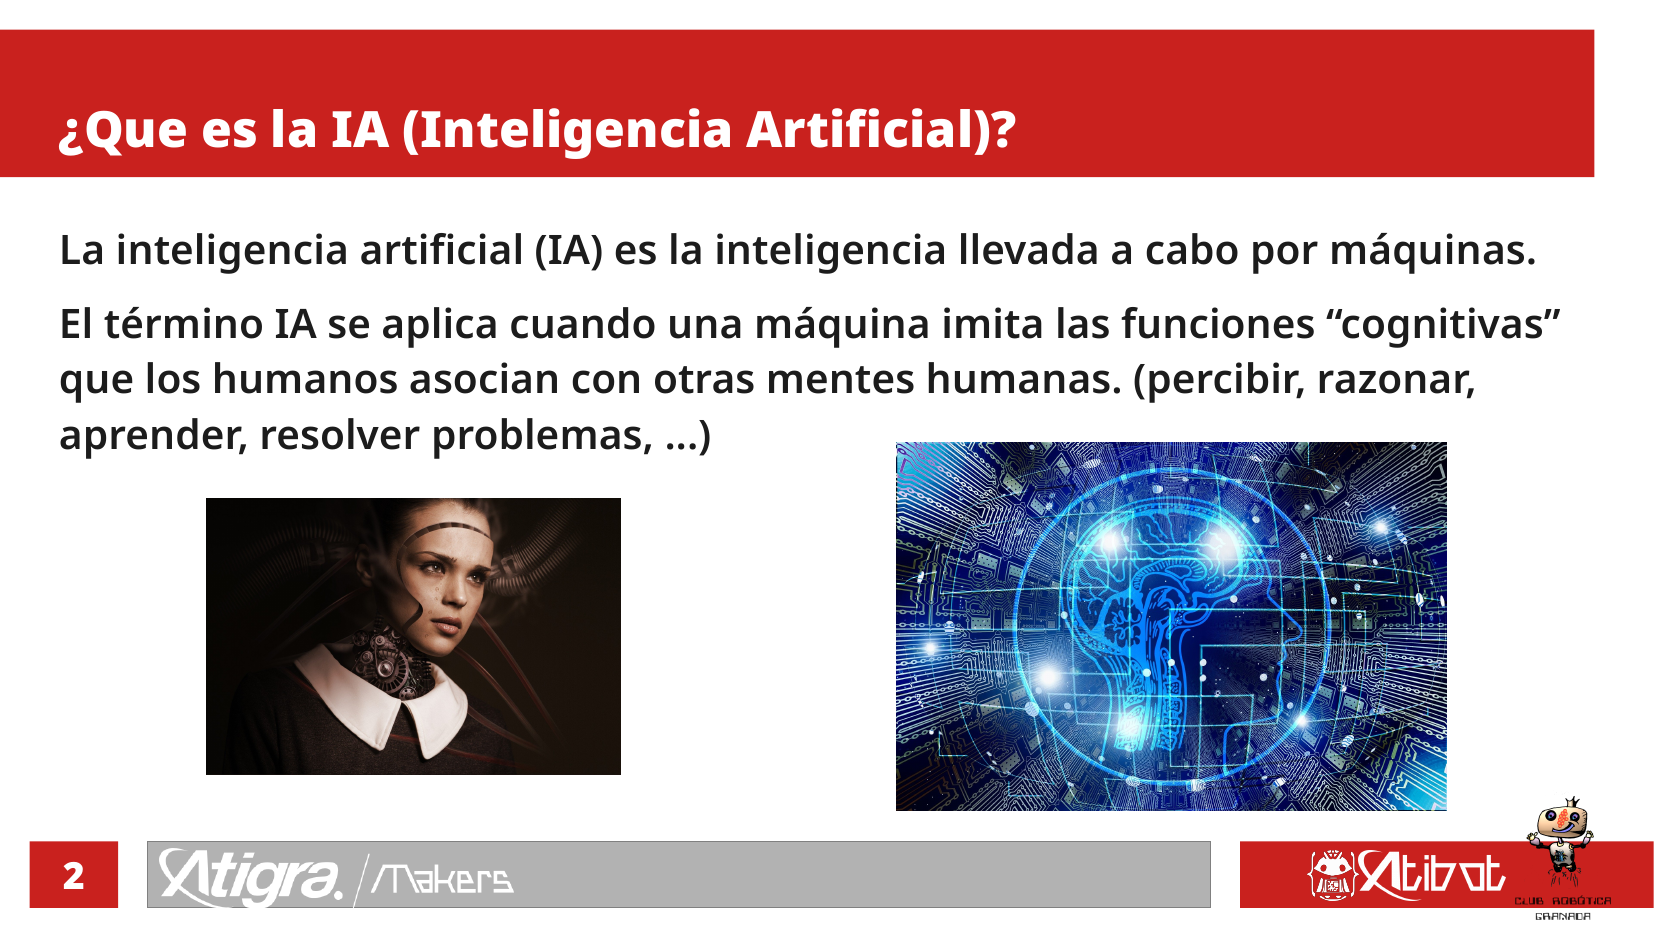

# ¿Que es la IA (Inteligencia Artificial)?
La inteligencia artificial (IA) es la inteligencia llevada a cabo por máquinas.
El término IA se aplica cuando una máquina imita las funciones “cognitivas” que los humanos asocian con otras mentes humanas. (percibir, razonar, aprender, resolver problemas, ...)
2